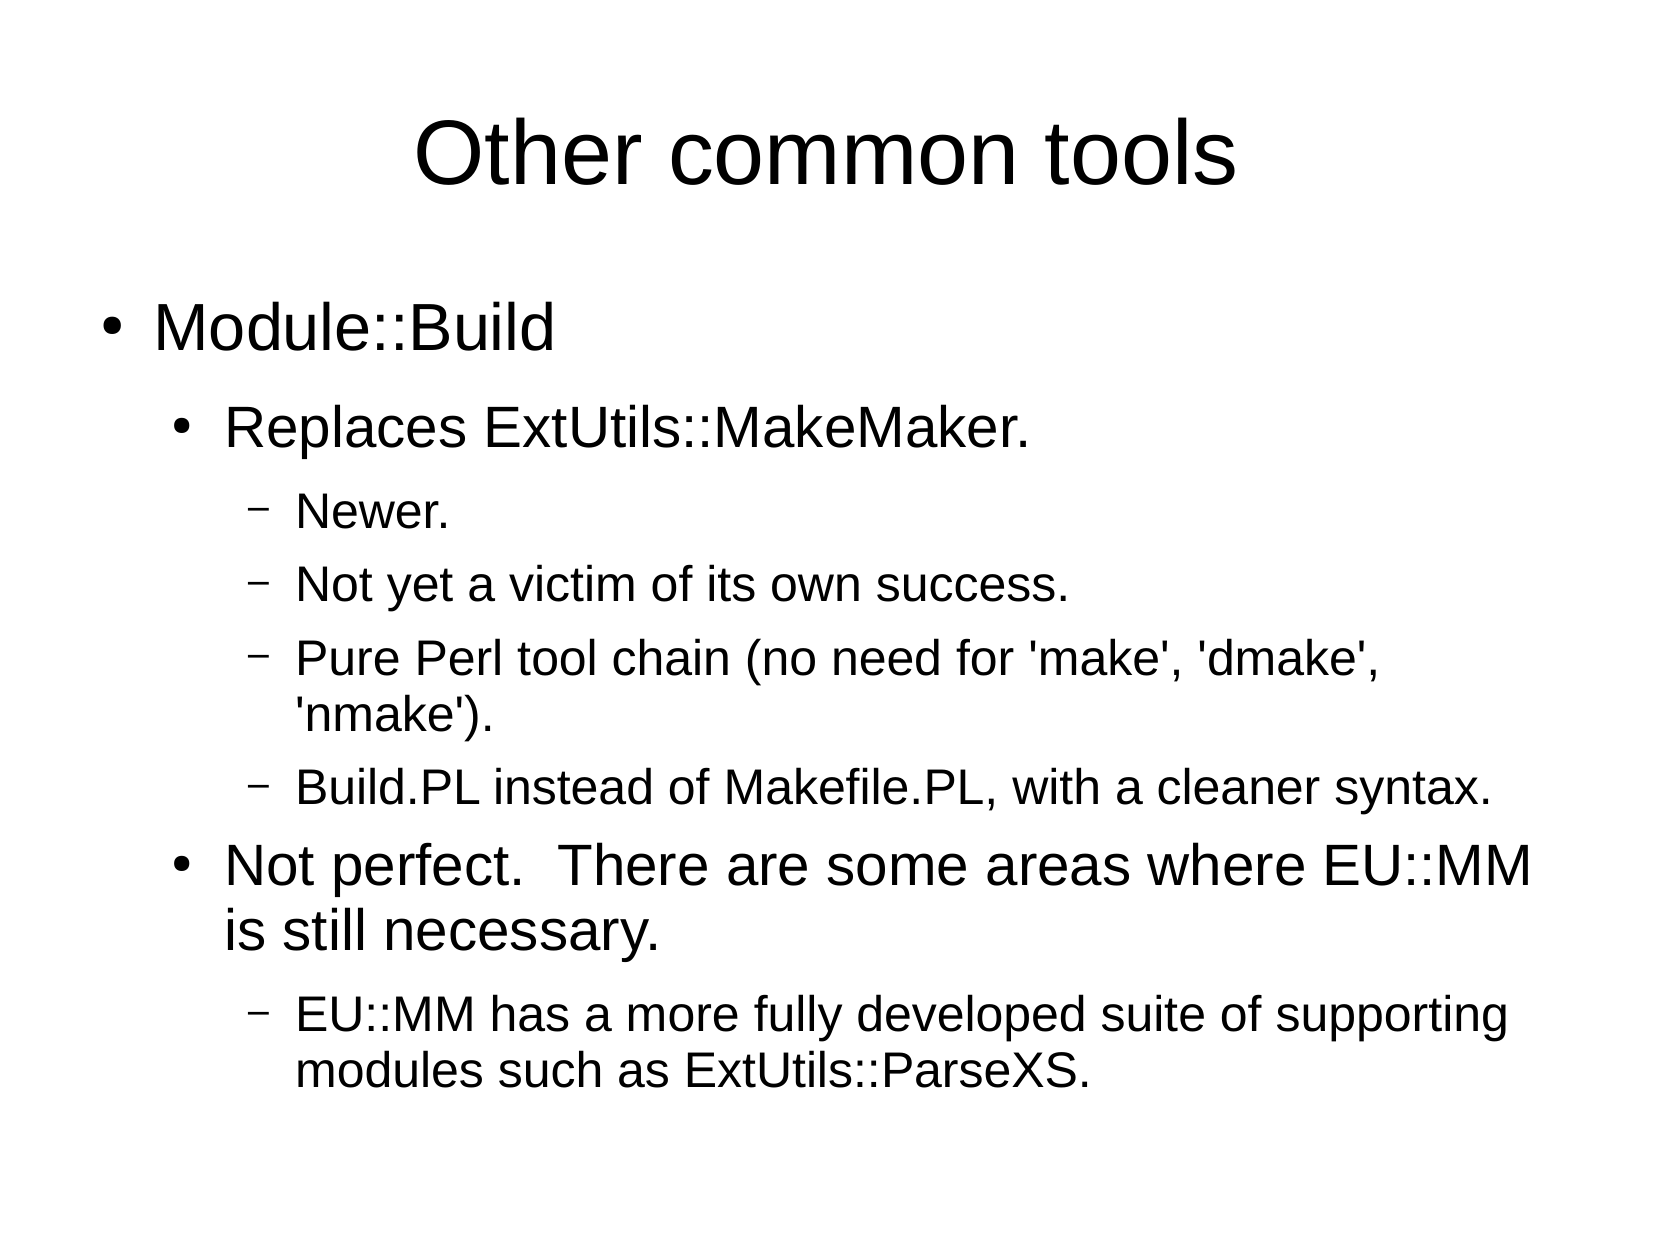

# Other common tools
Module::Build
Replaces ExtUtils::MakeMaker.
Newer.
Not yet a victim of its own success.
Pure Perl tool chain (no need for 'make', 'dmake', 'nmake').
Build.PL instead of Makefile.PL, with a cleaner syntax.
Not perfect. There are some areas where EU::MM is still necessary.
EU::MM has a more fully developed suite of supporting modules such as ExtUtils::ParseXS.